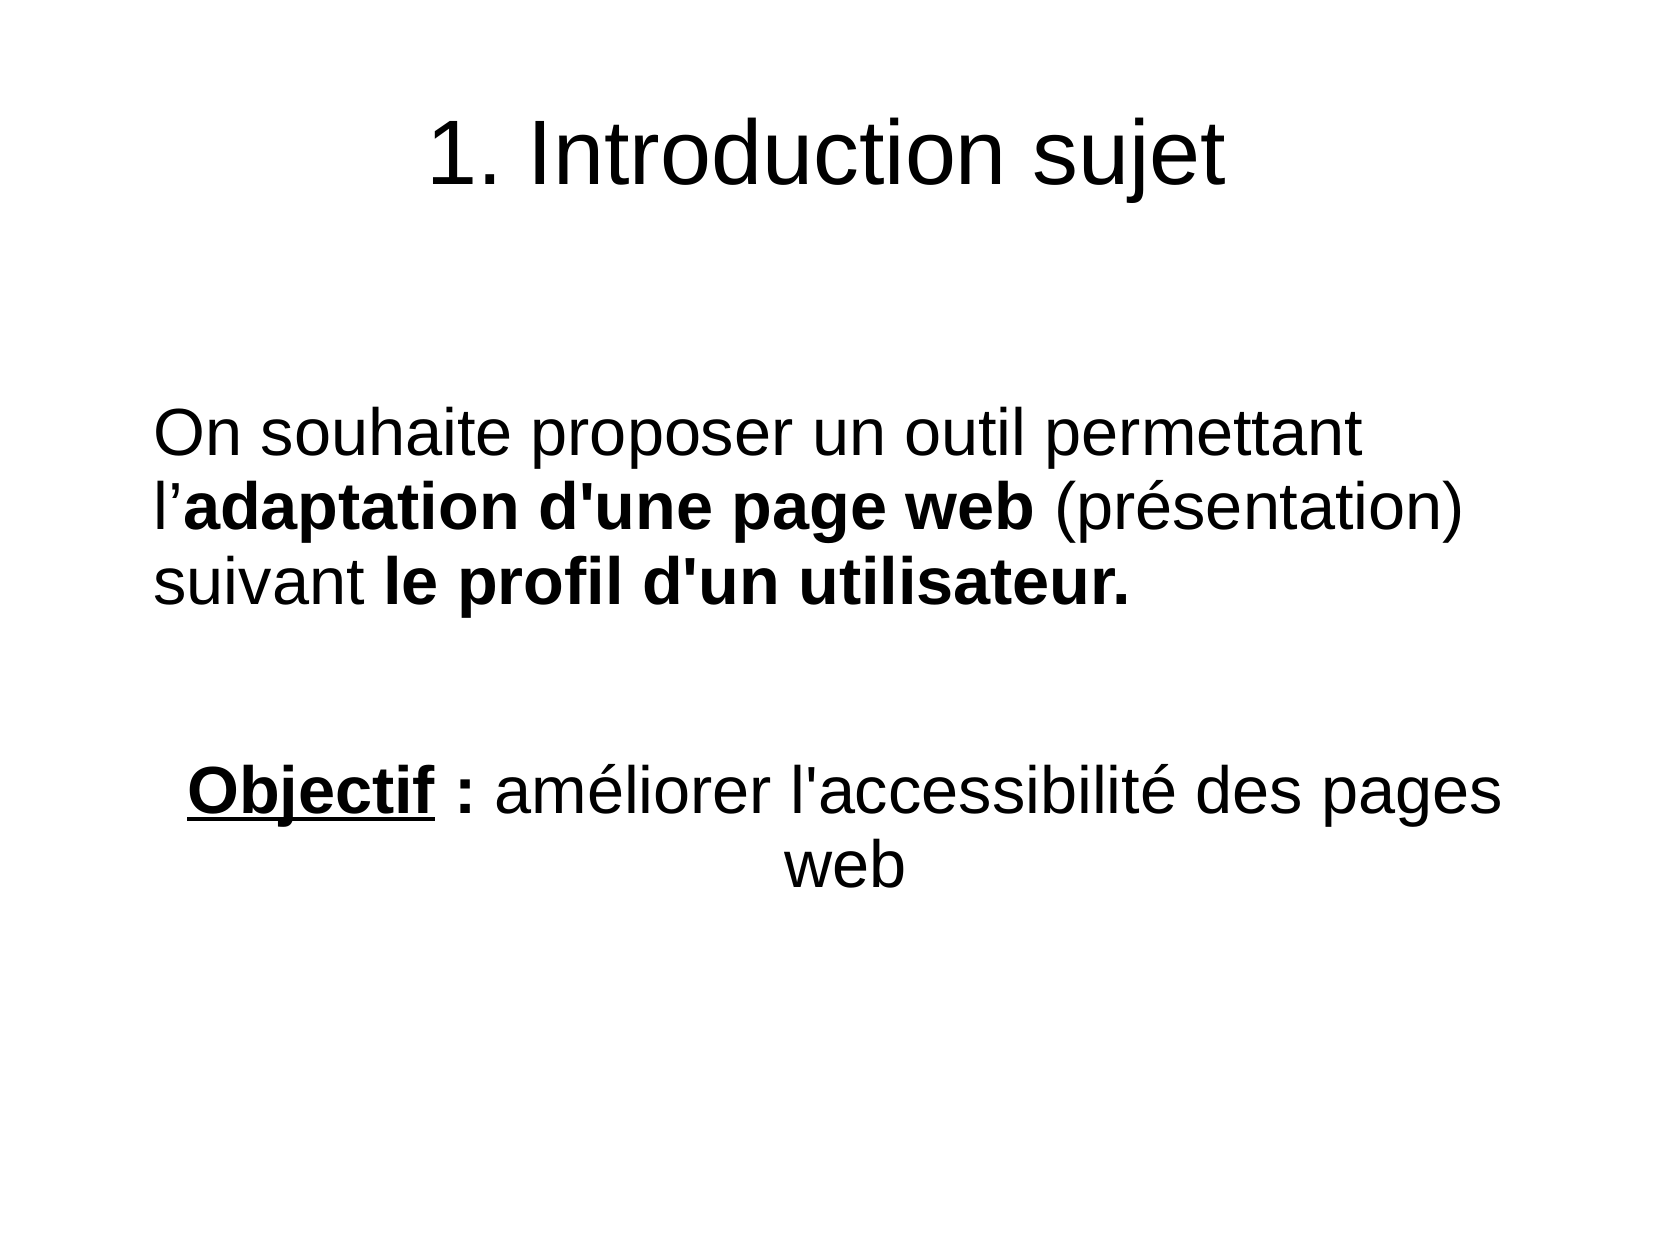

# 1. Introduction sujet
On souhaite proposer un outil permettant l’adaptation d'une page web (présentation) suivant le profil d'un utilisateur.
Objectif : améliorer l'accessibilité des pages web